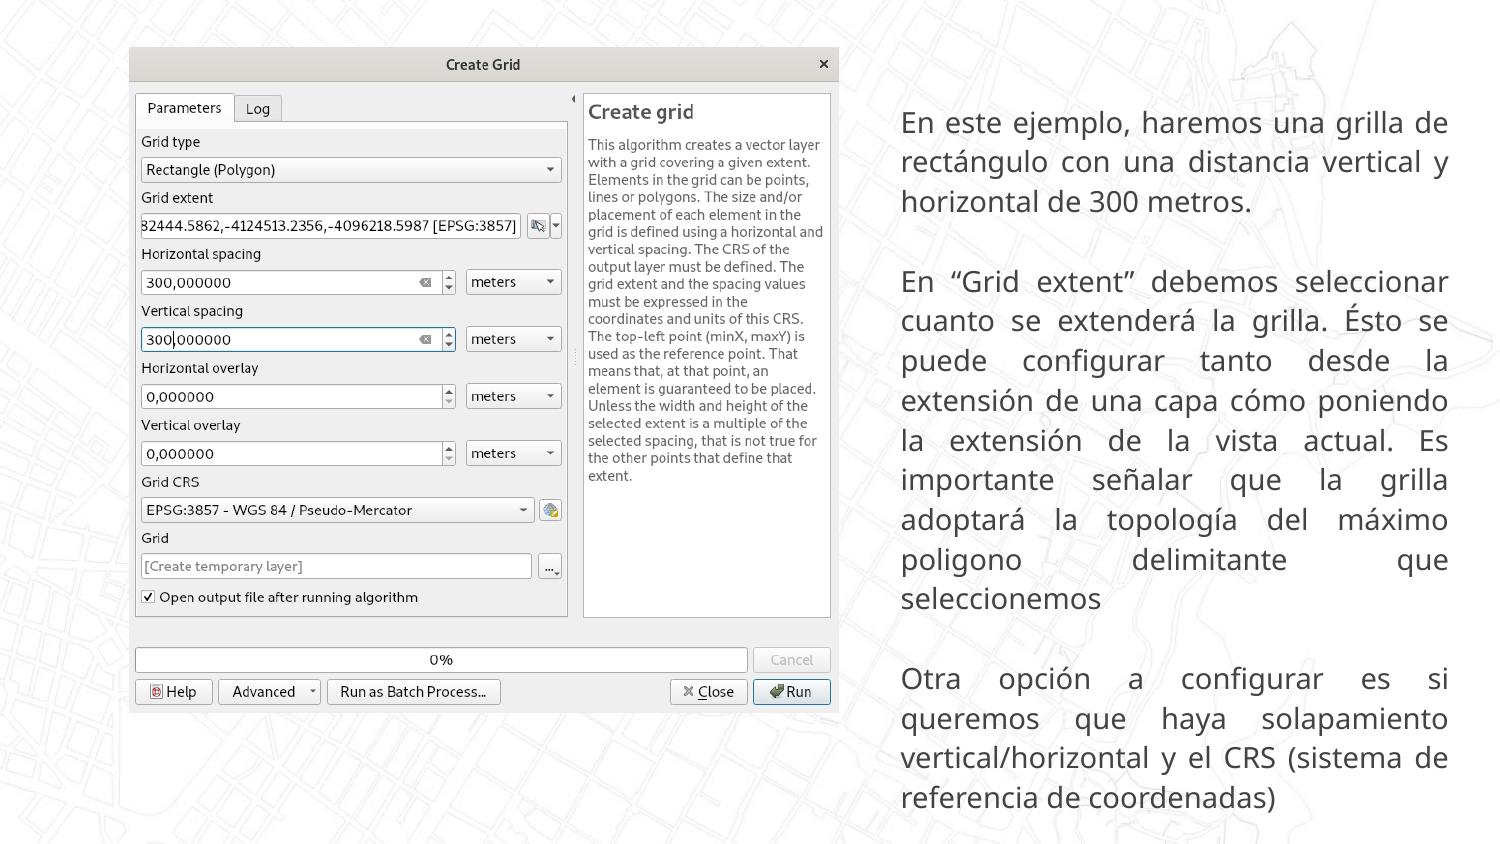

En este ejemplo, haremos una grilla de rectángulo con una distancia vertical y horizontal de 300 metros.
En “Grid extent” debemos seleccionar cuanto se extenderá la grilla. Ésto se puede configurar tanto desde la extensión de una capa cómo poniendo la extensión de la vista actual. Es importante señalar que la grilla adoptará la topología del máximo poligono delimitante que seleccionemos
Otra opción a configurar es si queremos que haya solapamiento vertical/horizontal y el CRS (sistema de referencia de coordenadas)